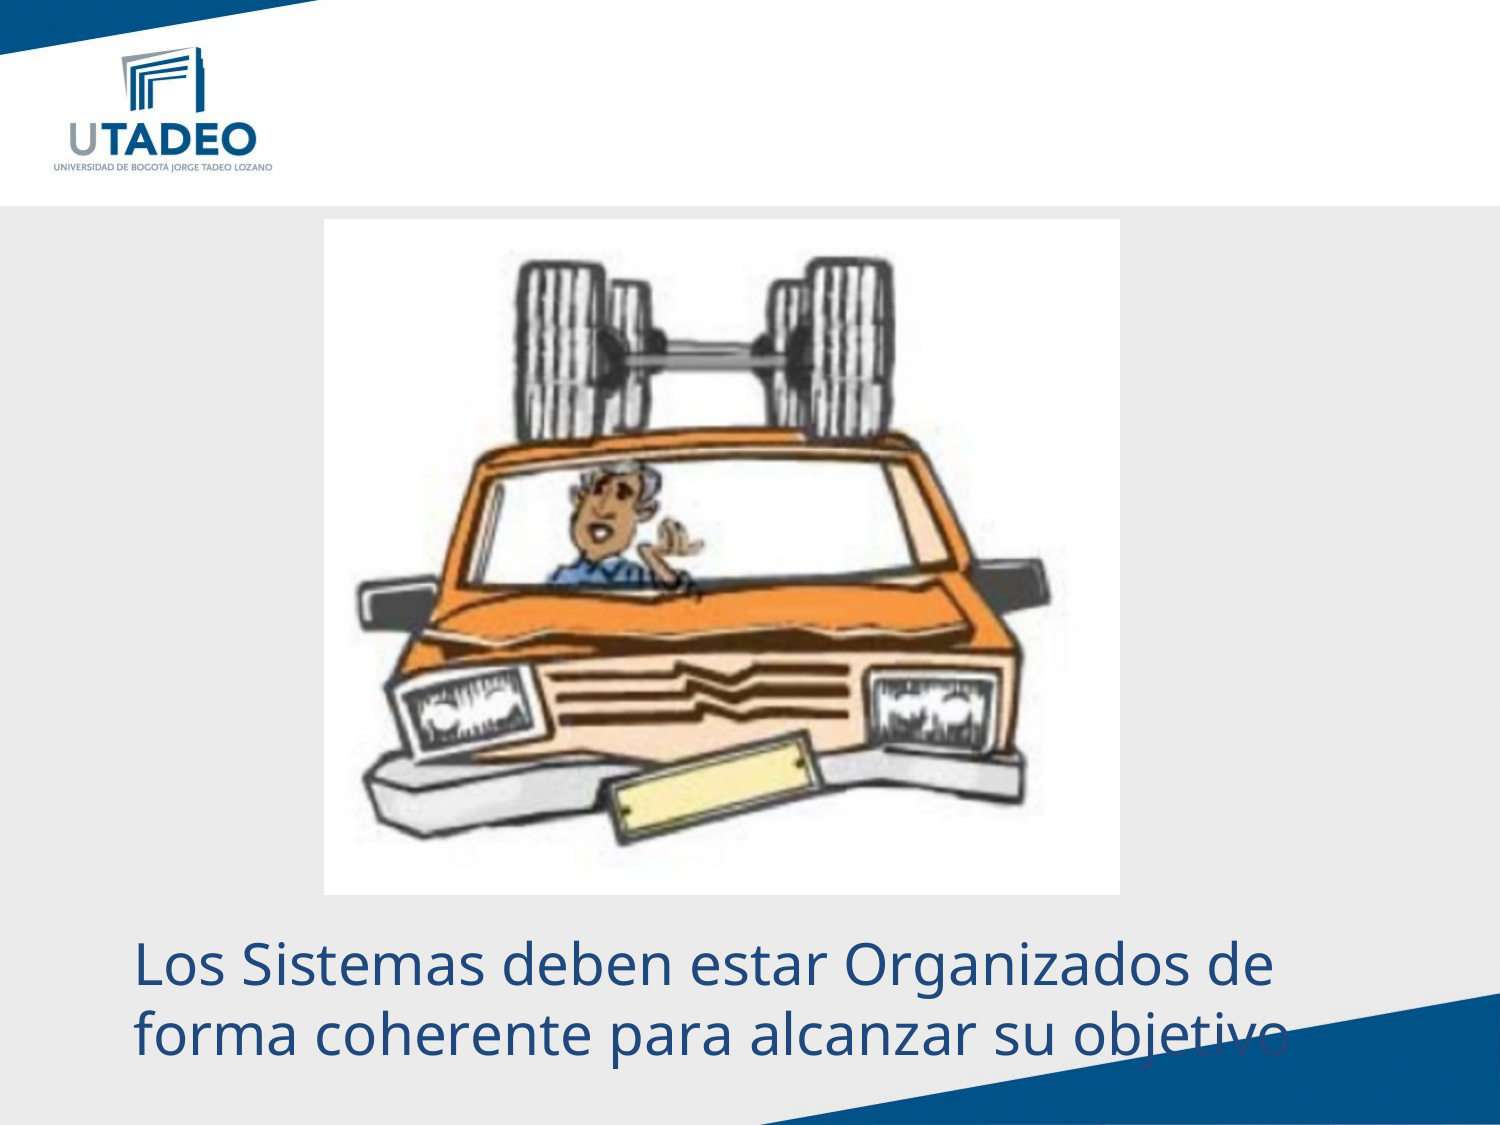

#
Los Sistemas deben estar Organizados de forma coherente para alcanzar su objetivo